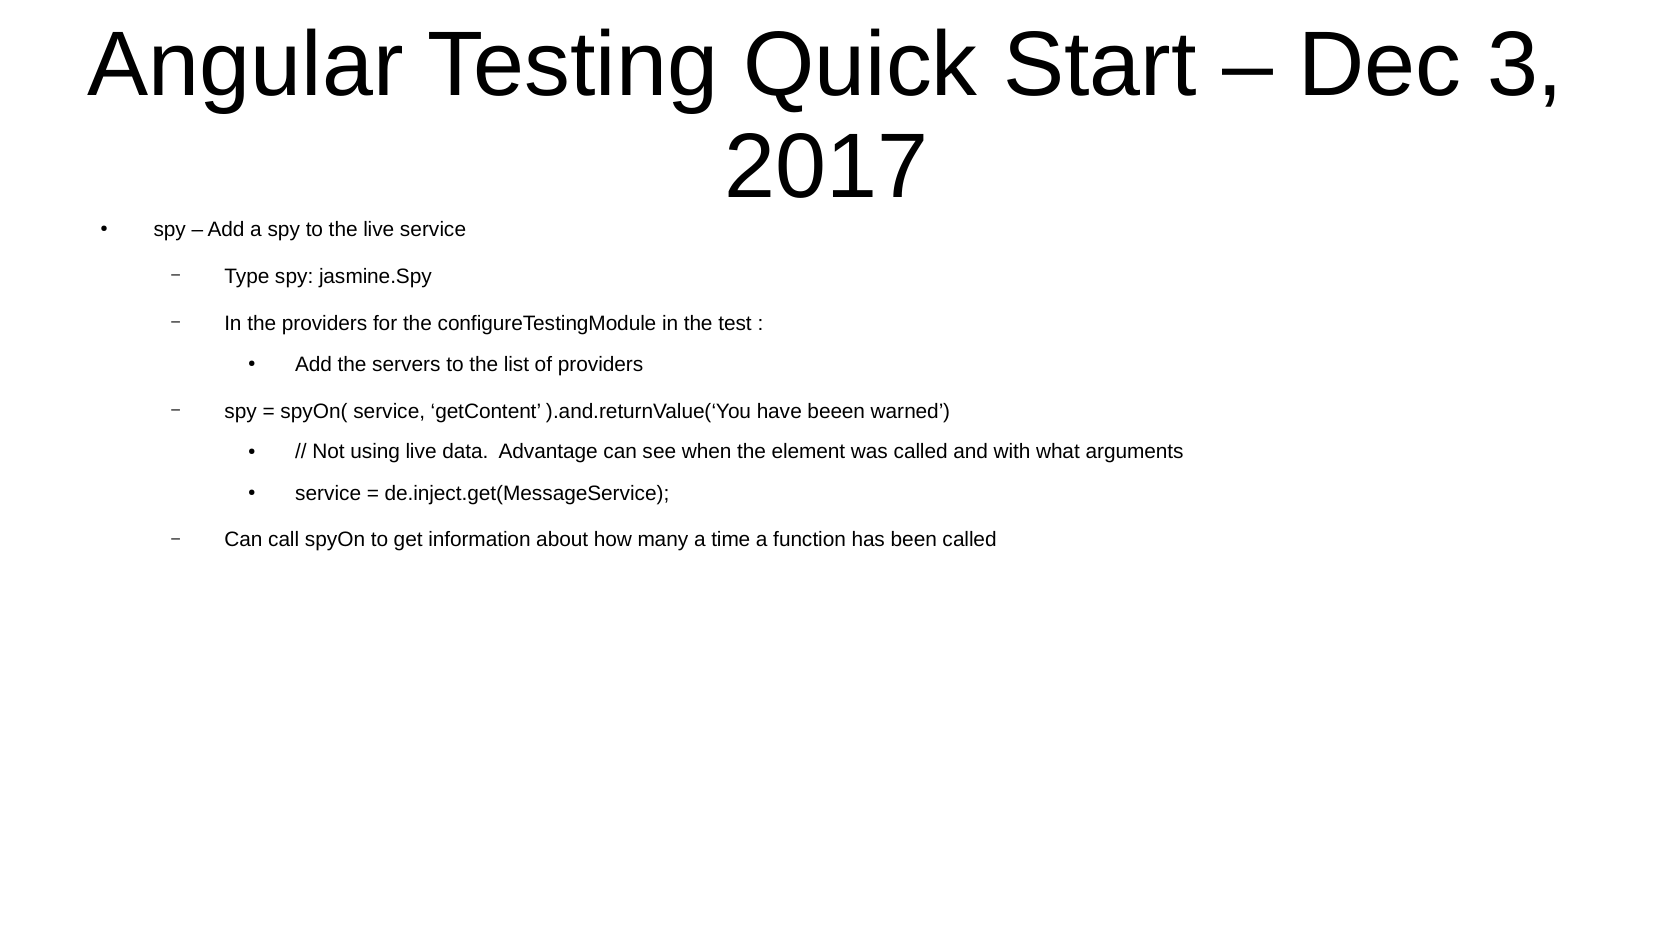

# Angular Testing Quick Start – Dec 3, 2017
spy – Add a spy to the live service
Type spy: jasmine.Spy
In the providers for the configureTestingModule in the test :
Add the servers to the list of providers
spy = spyOn( service, ‘getContent’ ).and.returnValue(‘You have beeen warned’)
// Not using live data. Advantage can see when the element was called and with what arguments
service = de.inject.get(MessageService);
Can call spyOn to get information about how many a time a function has been called